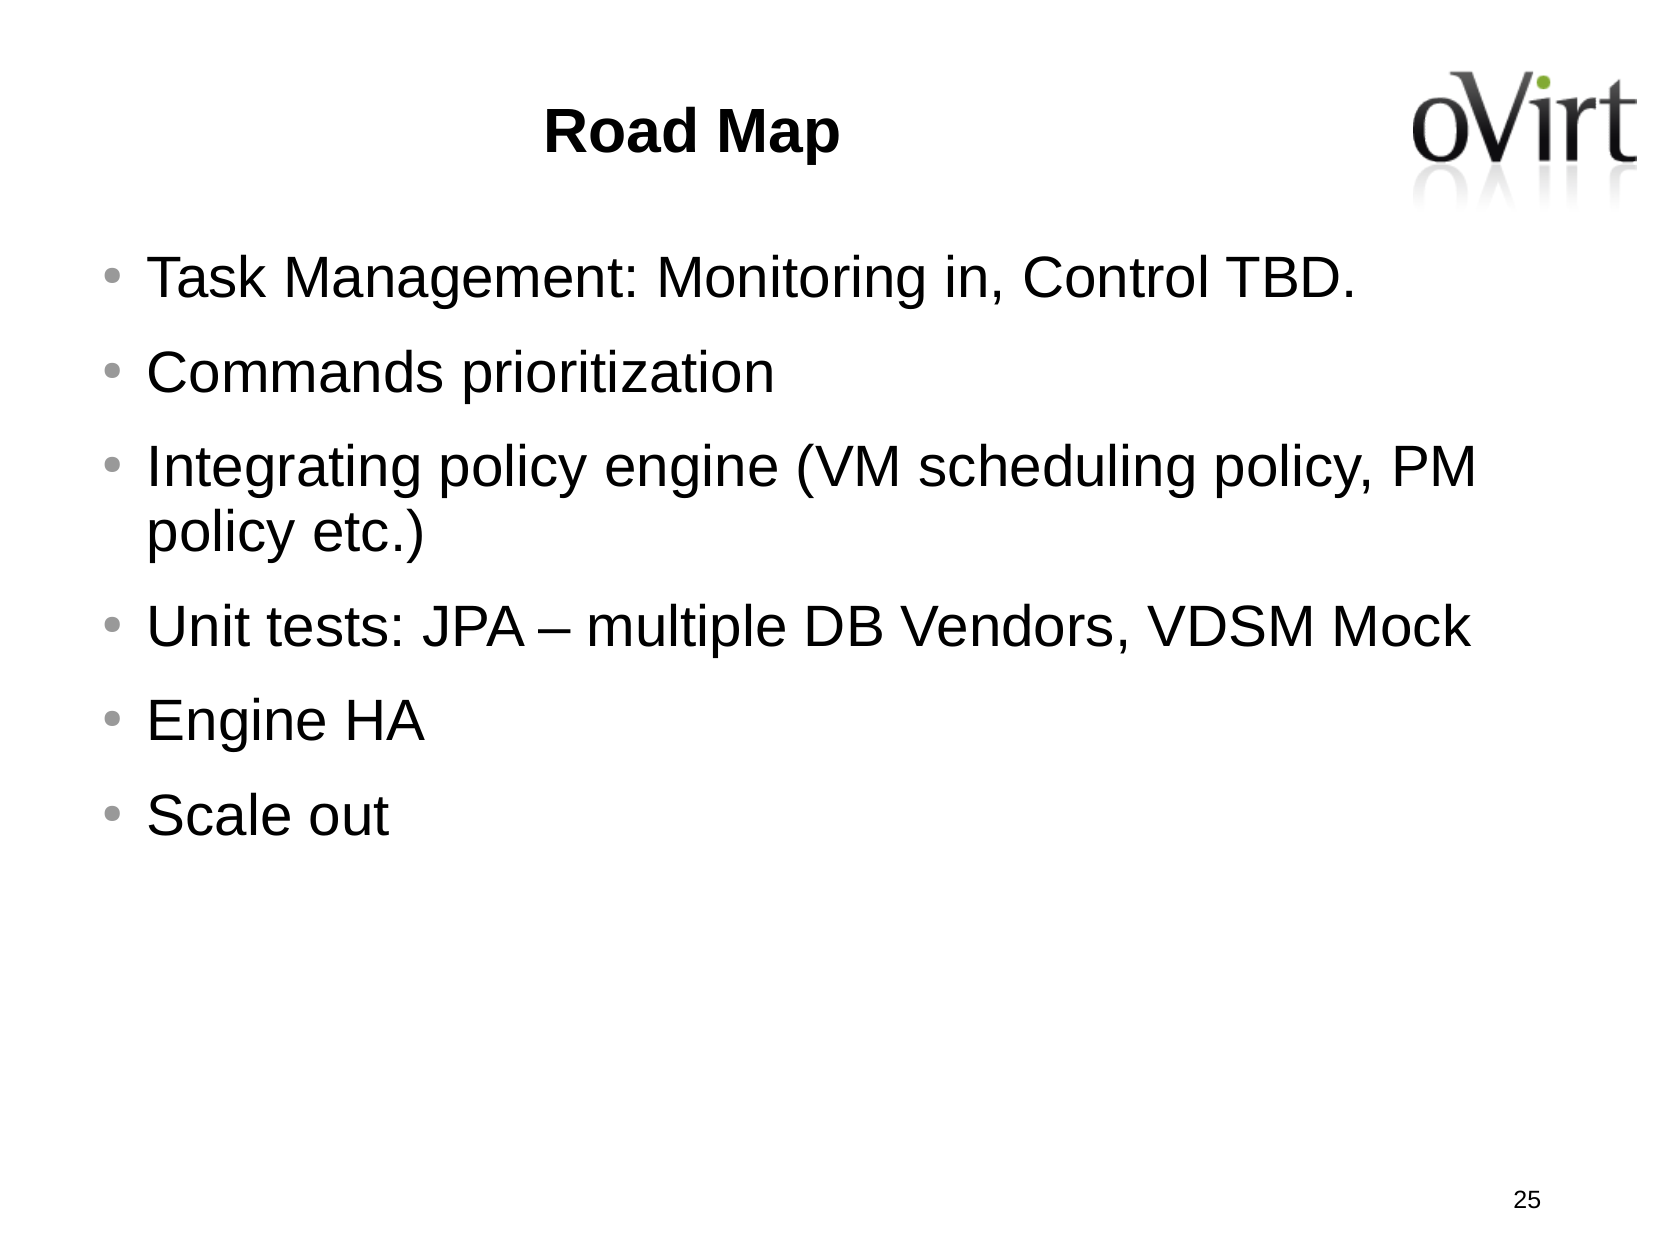

# Road Map
Task Management: Monitoring in, Control TBD.
Commands prioritization
Integrating policy engine (VM scheduling policy, PM policy etc.)
Unit tests: JPA – multiple DB Vendors, VDSM Mock
Engine HA
Scale out